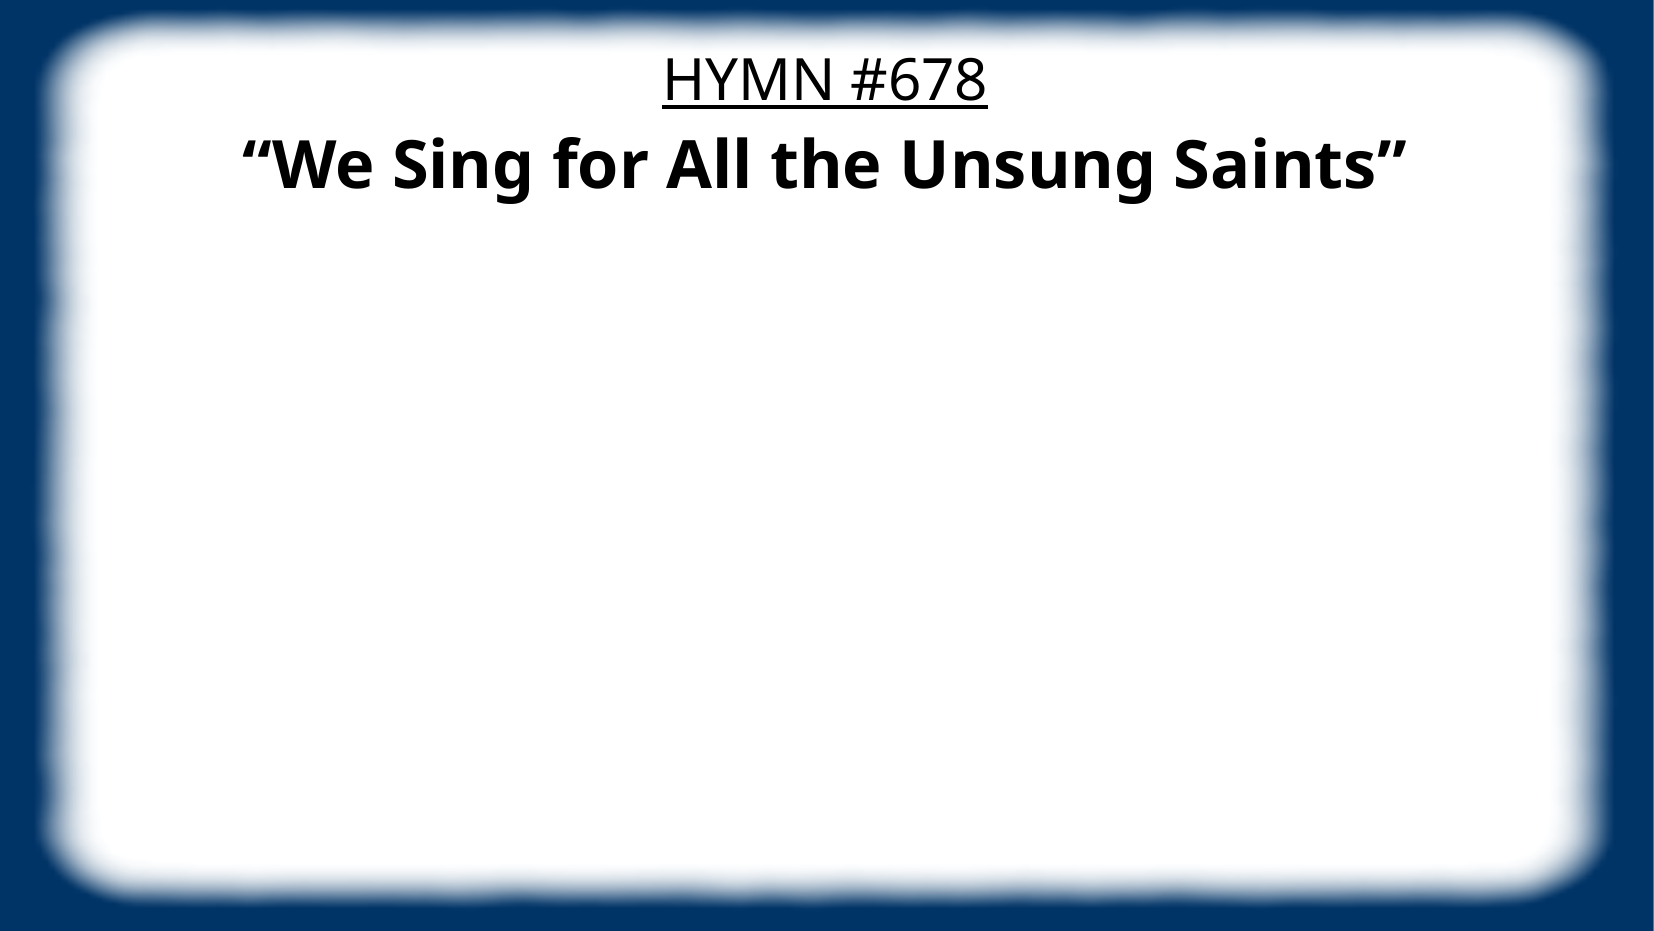

HYMN #678
“We Sing for All the Unsung Saints”